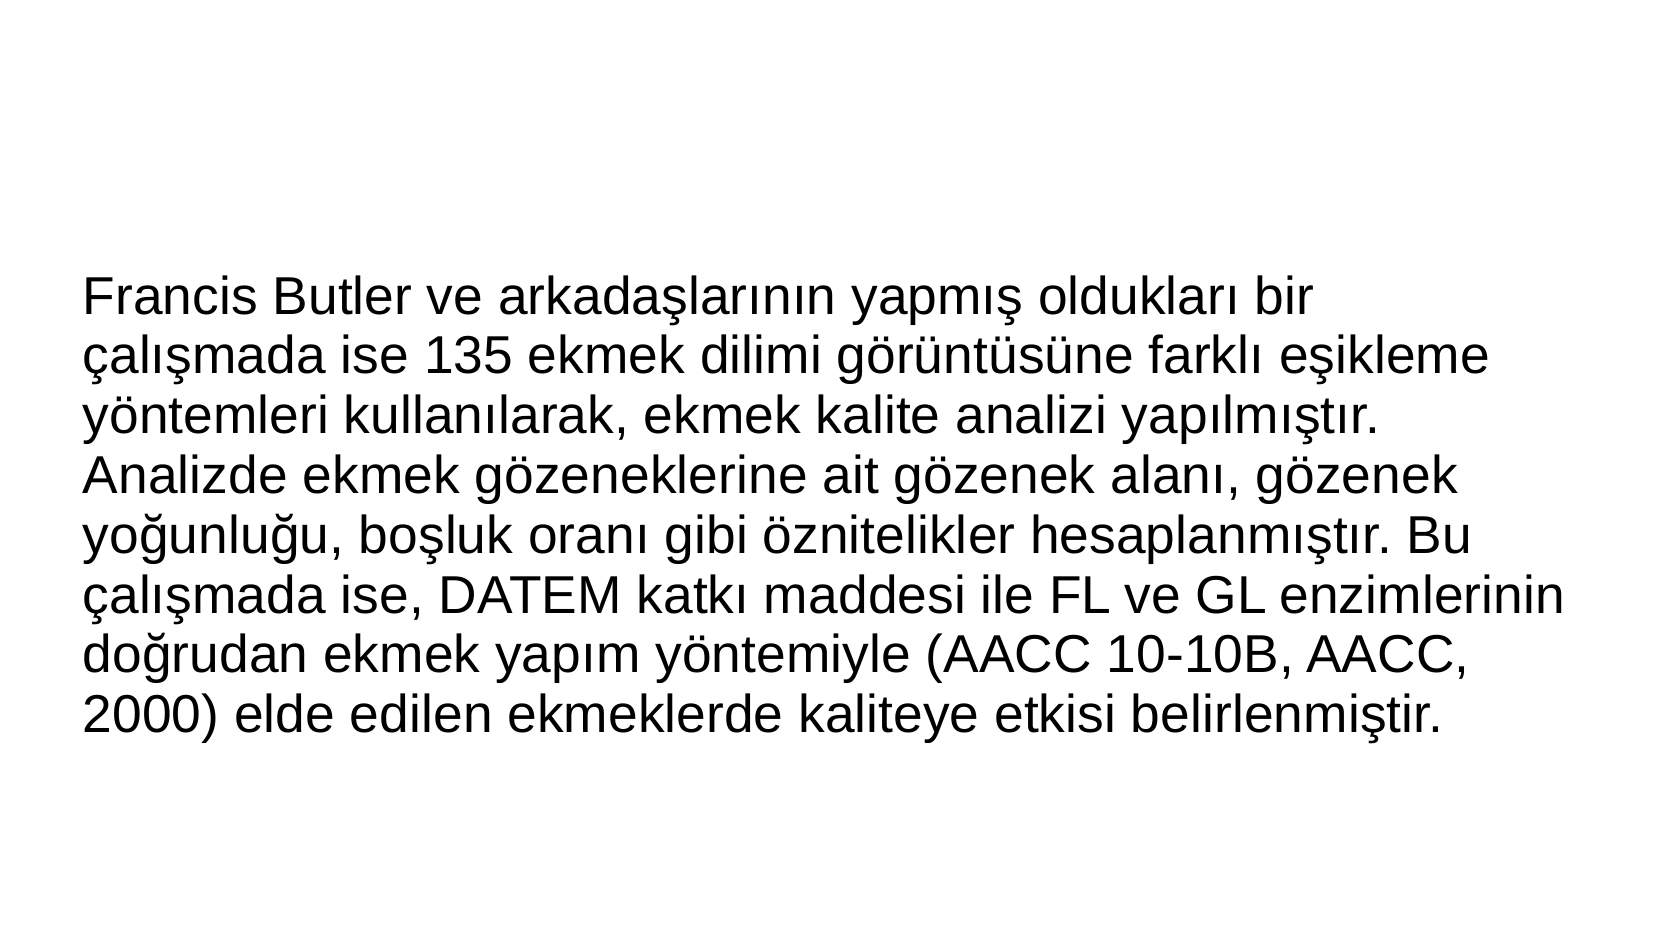

#
Francis Butler ve arkadaşlarının yapmış oldukları bir çalışmada ise 135 ekmek dilimi görüntüsüne farklı eşikleme yöntemleri kullanılarak, ekmek kalite analizi yapılmıştır. Analizde ekmek gözeneklerine ait gözenek alanı, gözenek yoğunluğu, boşluk oranı gibi öznitelikler hesaplanmıştır. Bu çalışmada ise, DATEM katkı maddesi ile FL ve GL enzimlerinin doğrudan ekmek yapım yöntemiyle (AACC 10-10B, AACC, 2000) elde edilen ekmeklerde kaliteye etkisi belirlenmiştir.